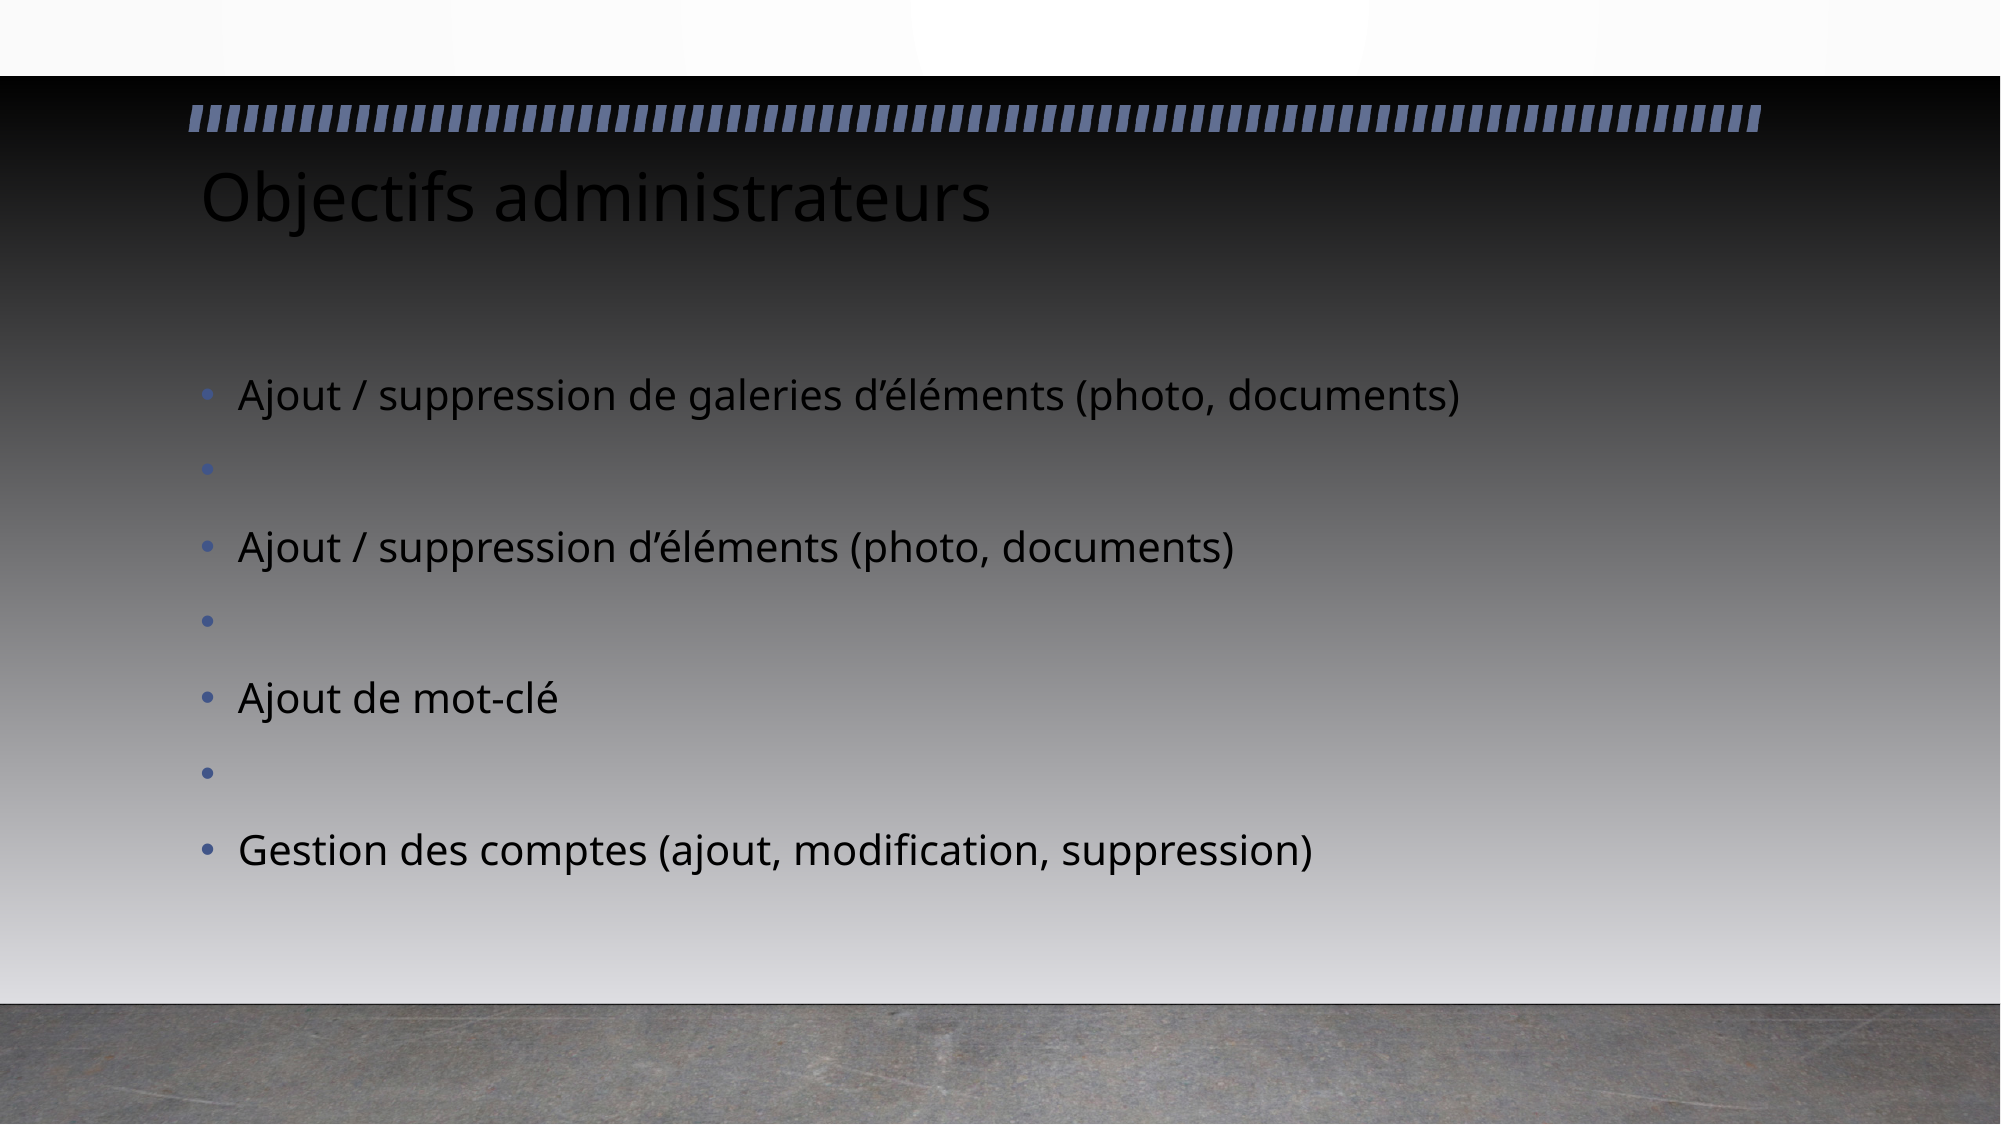

# Objectifs administrateurs
Ajout / suppression de galeries d’éléments (photo, documents)
Ajout / suppression d’éléments (photo, documents)
Ajout de mot-clé
Gestion des comptes (ajout, modification, suppression)